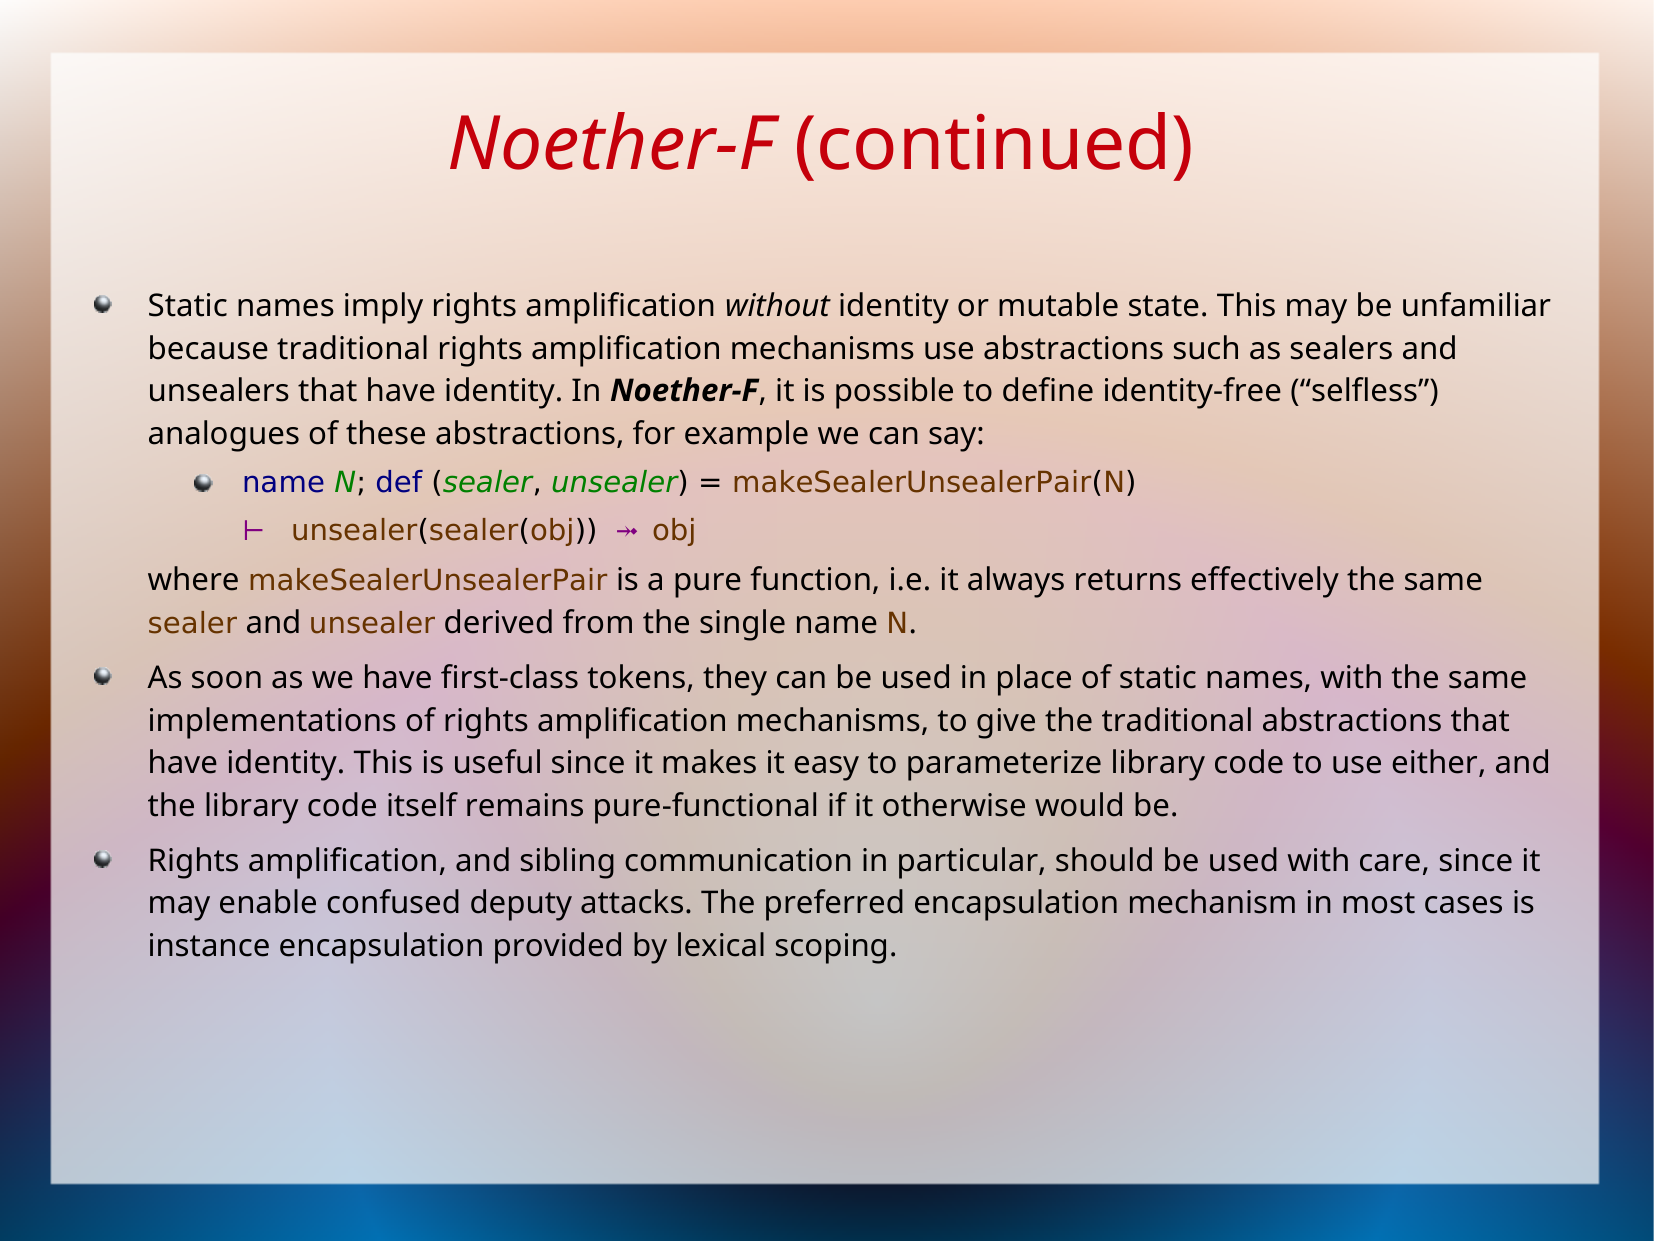

# Noether-F (continued)
Static names imply rights amplification without identity or mutable state. This may be unfamiliar because traditional rights amplification mechanisms use abstractions such as sealers and unsealers that have identity. In Noether-F, it is possible to define identity-free (“selfless”) analogues of these abstractions, for example we can say:
name N; def (sealer, unsealer) = makeSealerUnsealerPair(N)
⊢   unsealer(sealer(obj)) ⤞  obj
where makeSealerUnsealerPair is a pure function, i.e. it always returns effectively the same sealer and unsealer derived from the single name N.
As soon as we have first-class tokens, they can be used in place of static names, with the same implementations of rights amplification mechanisms, to give the traditional abstractions that have identity. This is useful since it makes it easy to parameterize library code to use either, and the library code itself remains pure-functional if it otherwise would be.
Rights amplification, and sibling communication in particular, should be used with care, since it may enable confused deputy attacks. The preferred encapsulation mechanism in most cases is instance encapsulation provided by lexical scoping.